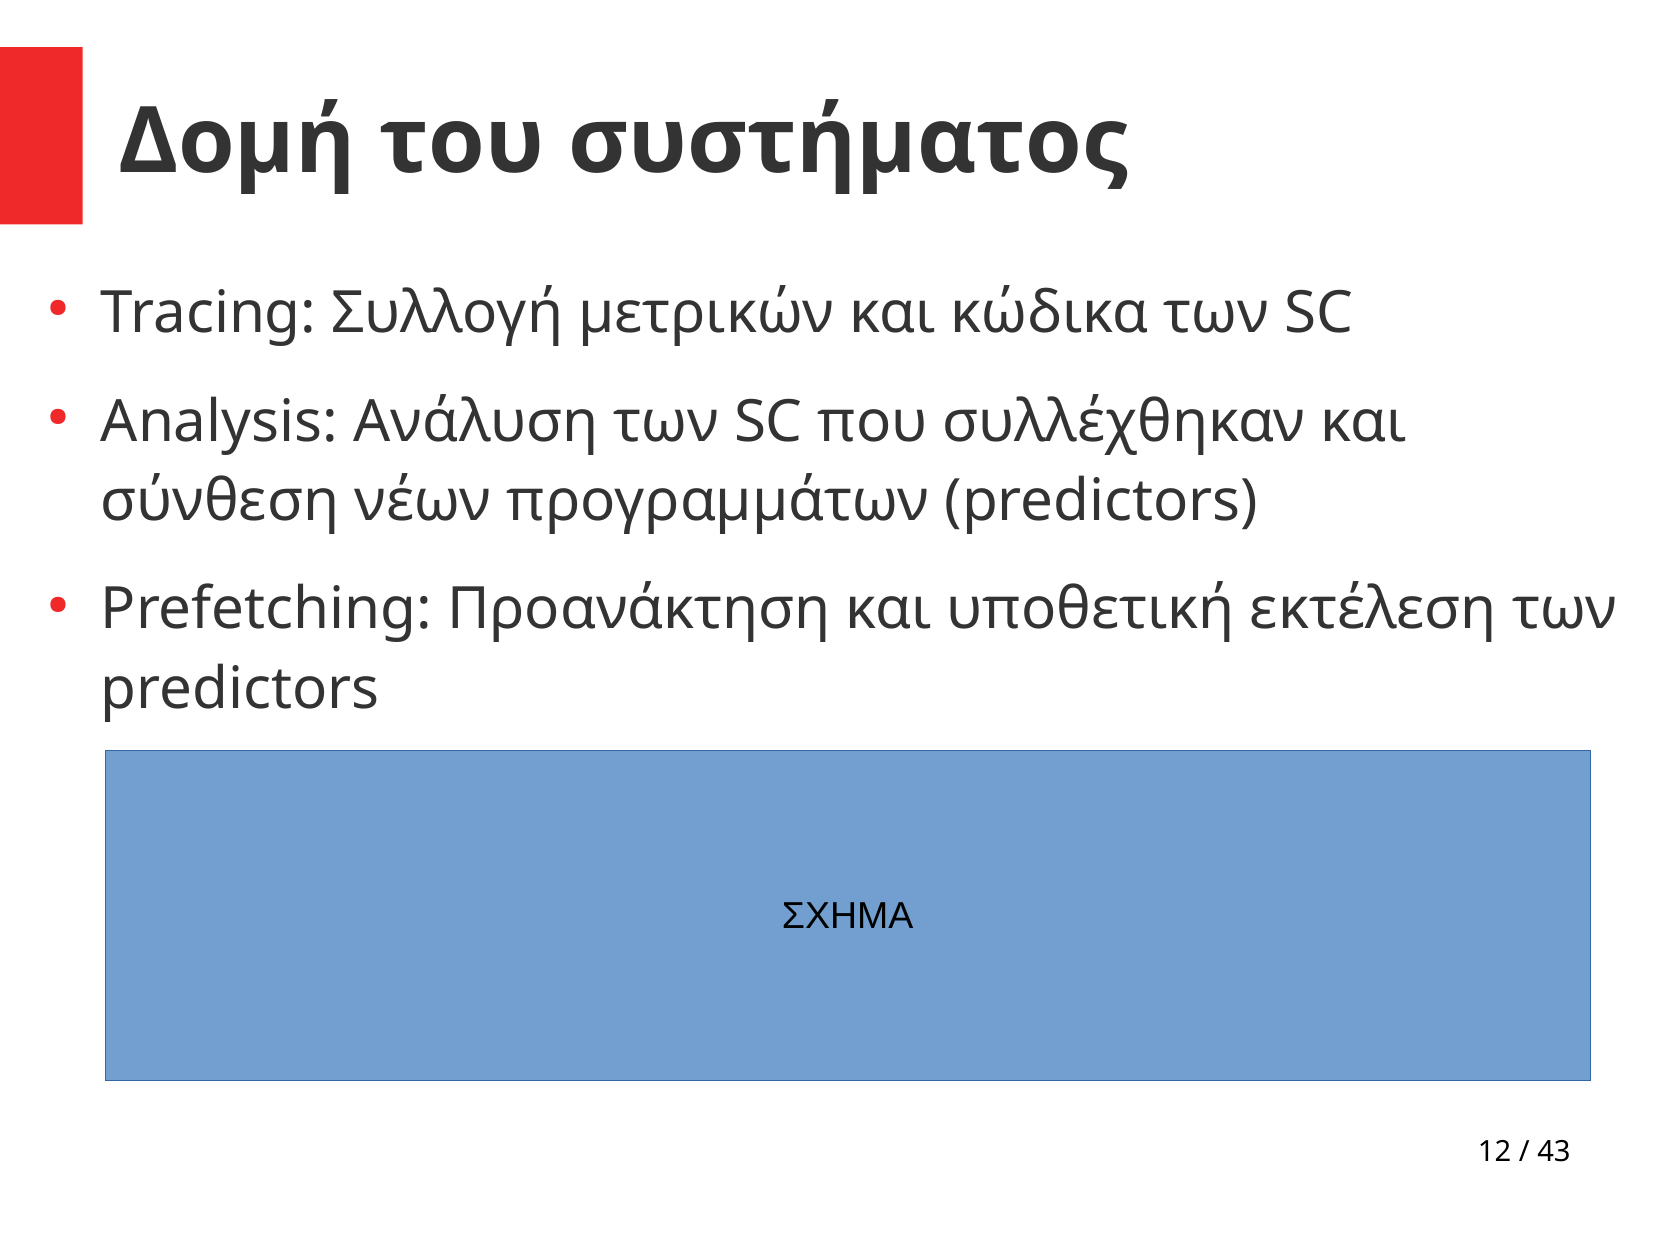

# Δομή του συστήματος
Tracing: Συλλογή μετρικών και κώδικα των SC
Analysis: Ανάλυση των SC που συλλέχθηκαν και σύνθεση νέων προγραμμάτων (predictors)
Prefetching: Προανάκτηση και υποθετική εκτέλεση των predictors
ΣΧΗΜΑ
12